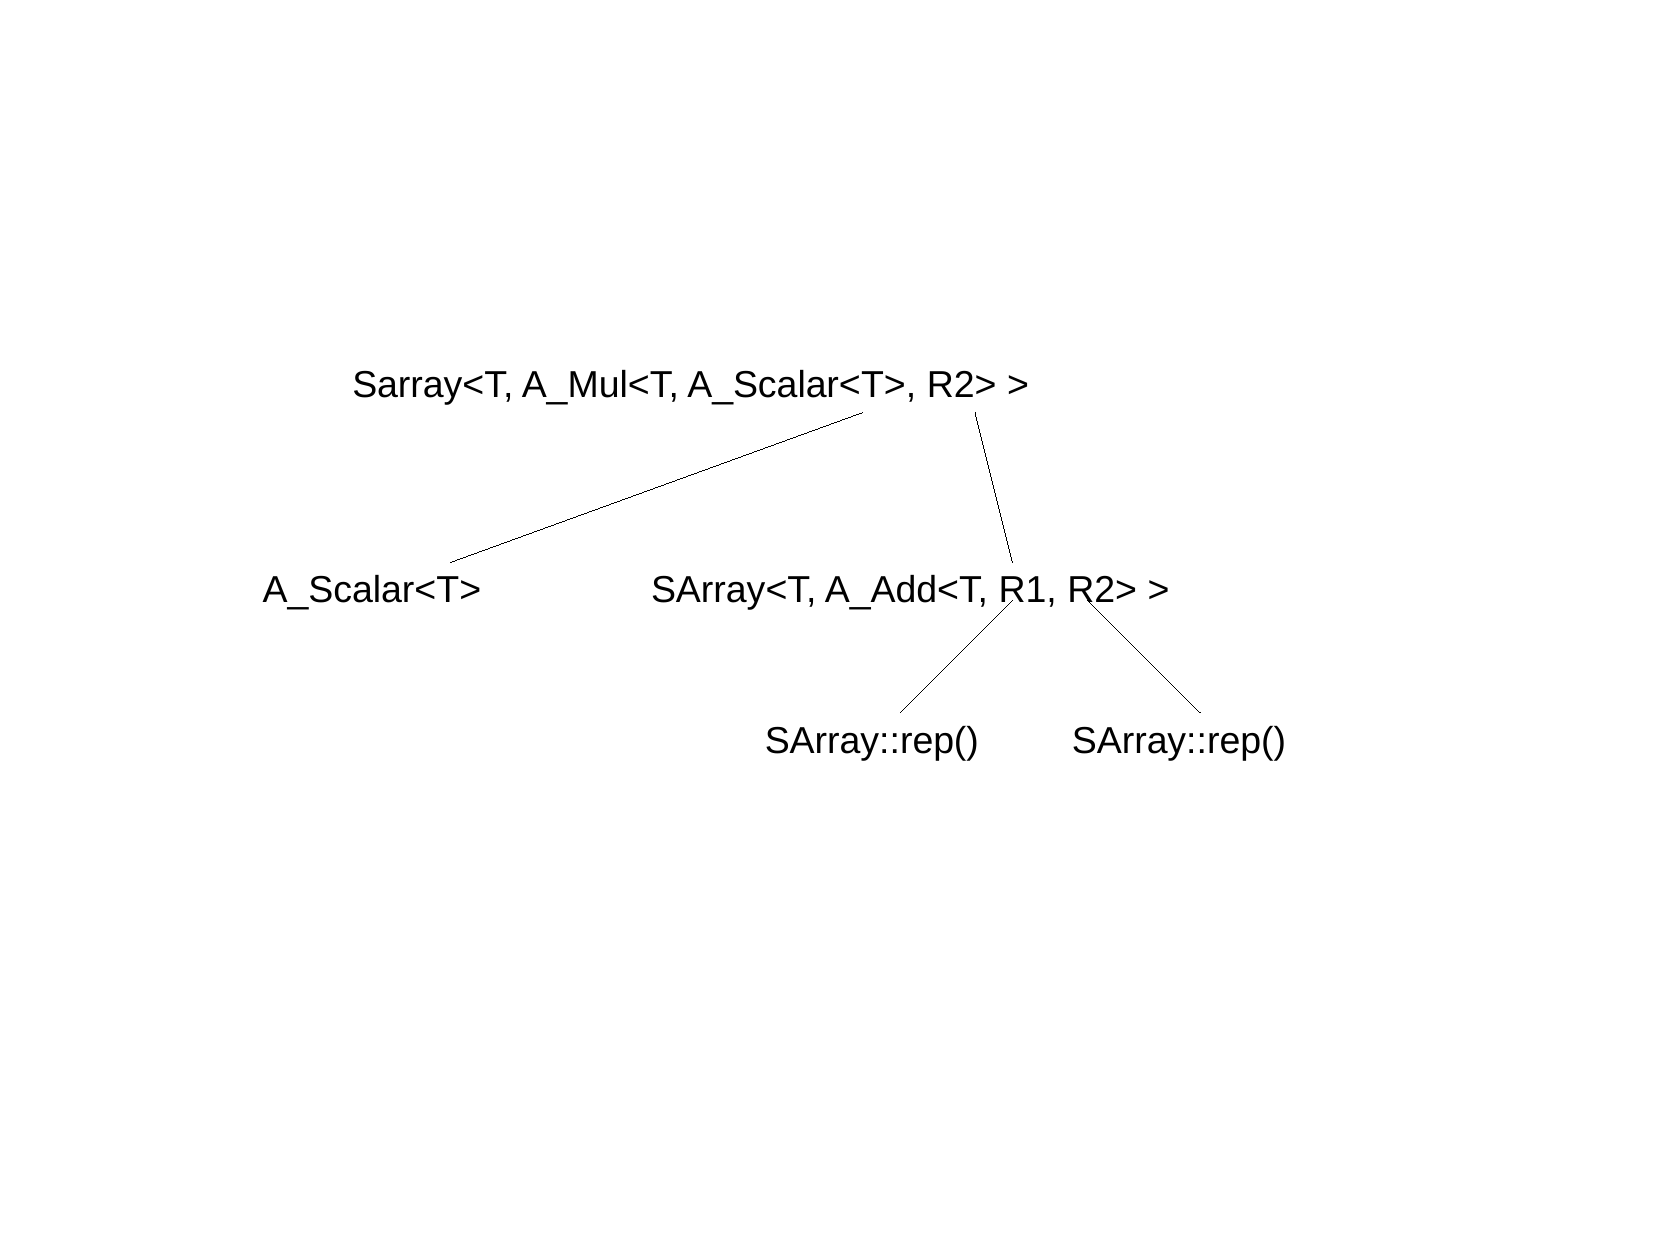

Sarray<T, A_Mul<T, A_Scalar<T>, R2> >
SArray<T, A_Add<T, R1, R2> >
A_Scalar<T>
SArray::rep()
SArray::rep()